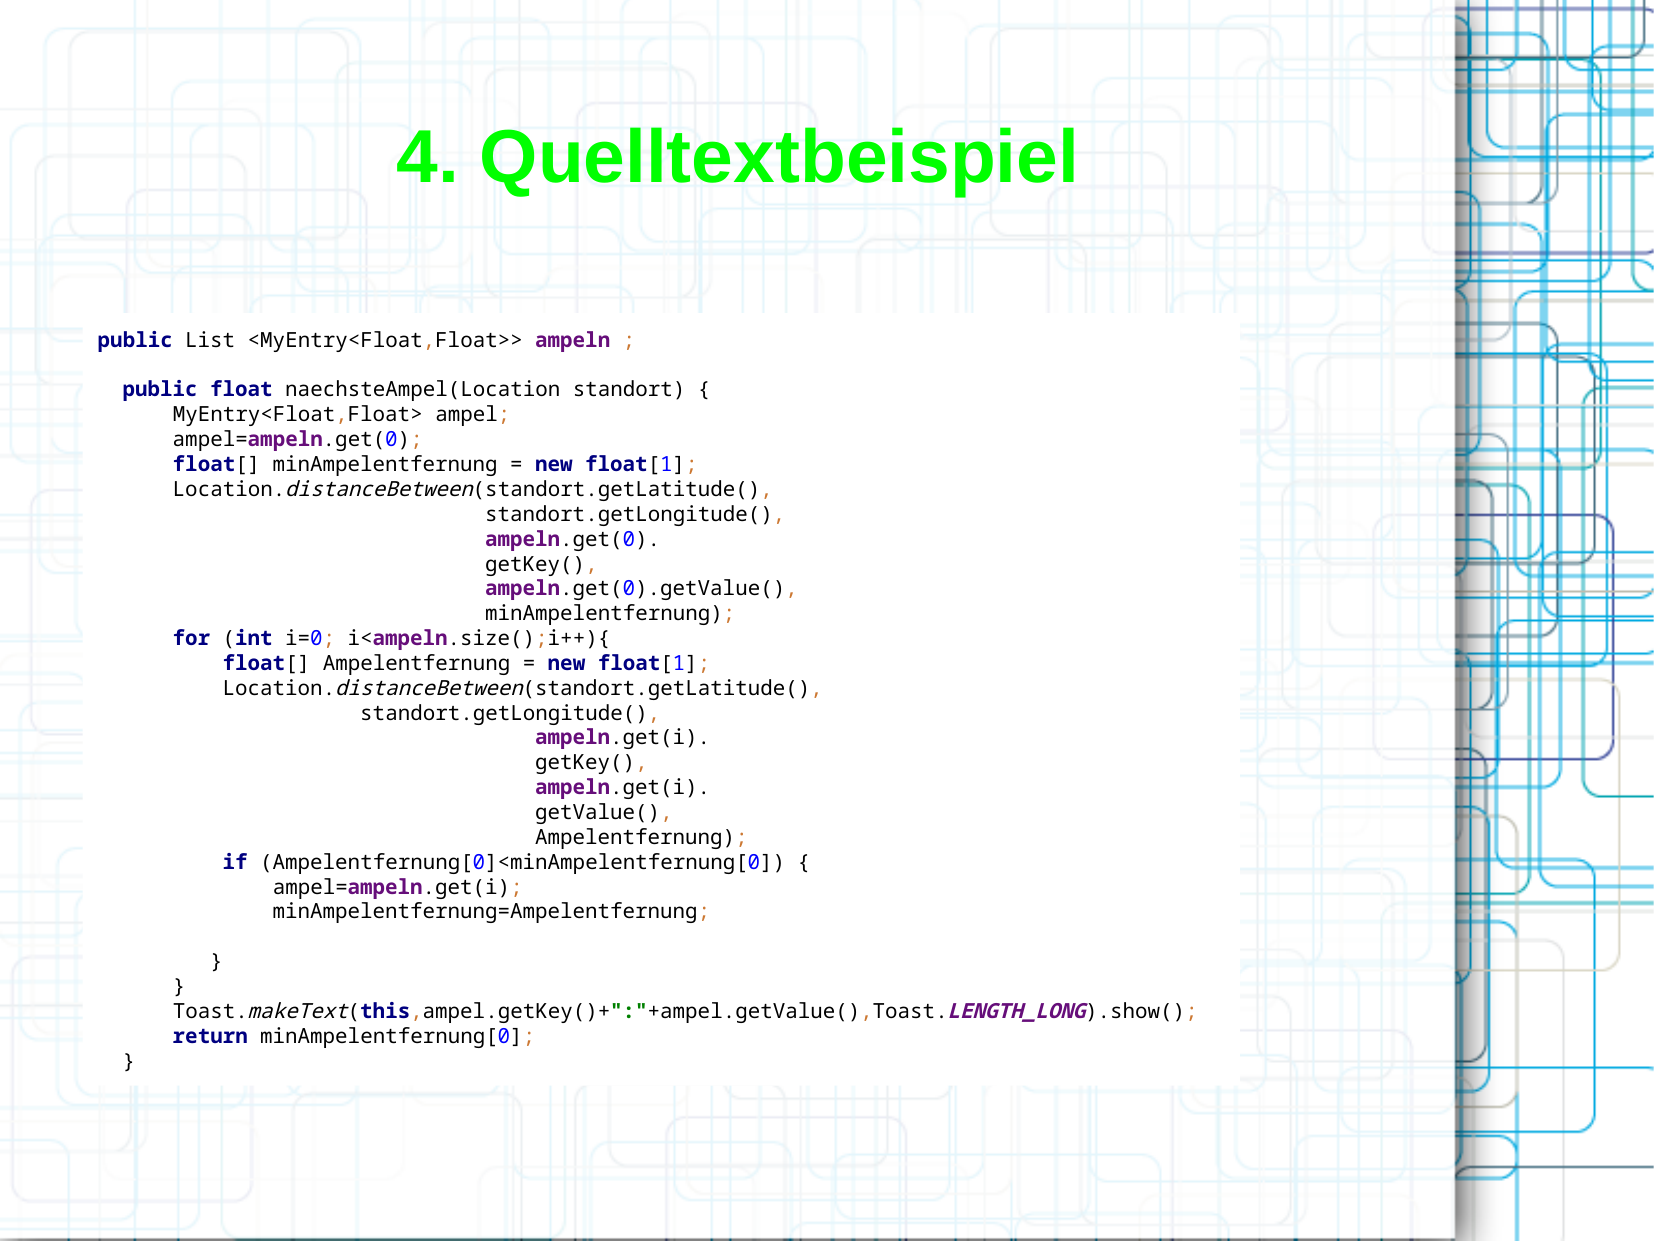

# 4. Quelltextbeispiel
public List <MyEntry<Float,Float>> ampeln ;
 public float naechsteAmpel(Location standort) {
 MyEntry<Float,Float> ampel;
 ampel=ampeln.get(0);
 float[] minAmpelentfernung = new float[1];
 Location.distanceBetween(standort.getLatitude(),
 standort.getLongitude(),
 ampeln.get(0).
 getKey(),
 ampeln.get(0).getValue(),
 minAmpelentfernung);
 for (int i=0; i<ampeln.size();i++){
 float[] Ampelentfernung = new float[1];
 Location.distanceBetween(standort.getLatitude(),
		 standort.getLongitude(),
 ampeln.get(i).
 getKey(),
 ampeln.get(i).
 getValue(),
 Ampelentfernung);
 if (Ampelentfernung[0]<minAmpelentfernung[0]) {
 ampel=ampeln.get(i);
 minAmpelentfernung=Ampelentfernung;
 }
 }
 Toast.makeText(this,ampel.getKey()+":"+ampel.getValue(),Toast.LENGTH_LONG).show();
 return minAmpelentfernung[0];
 }